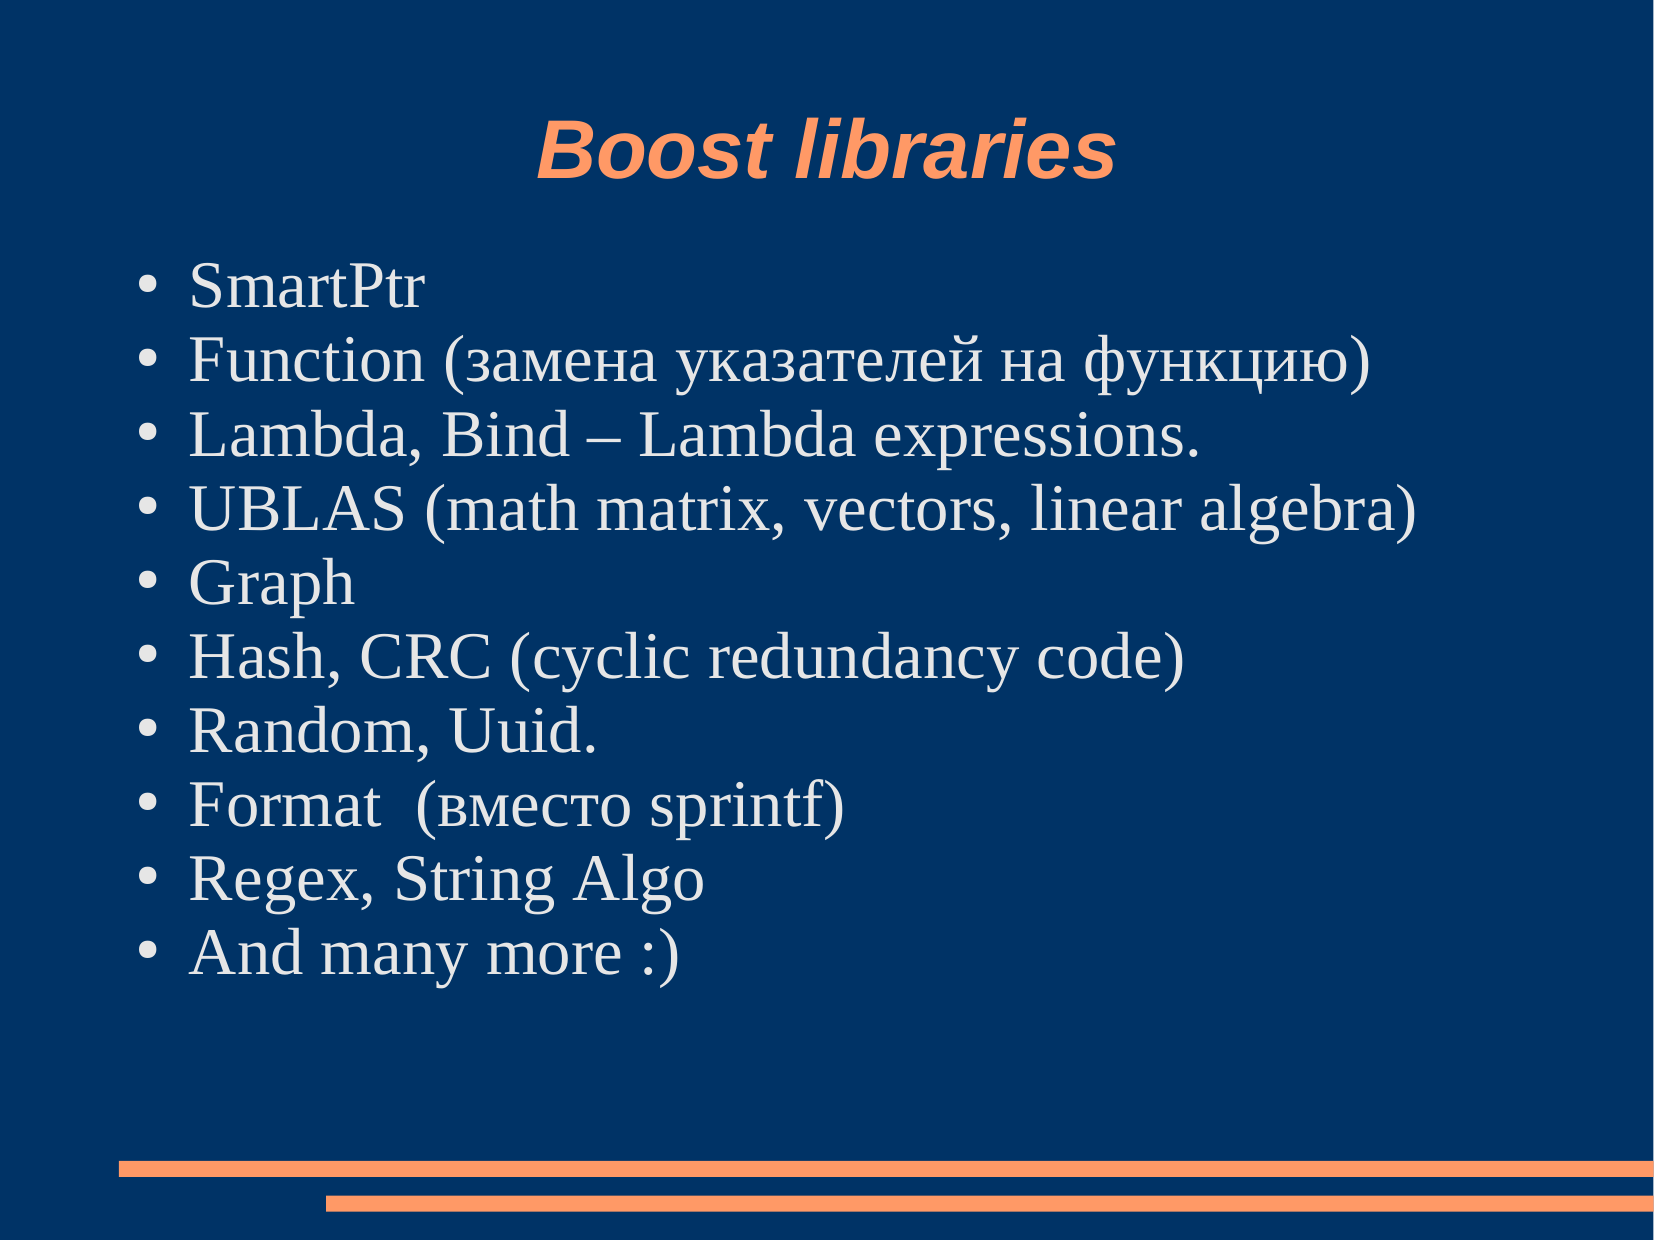

# Boost libraries
SmartPtr
Function (замена указателей на функцию)
Lambda, Bind – Lambda expressions.
UBLAS (math matrix, vectors, linear algebra)
Graph
Hash, CRC (cyclic redundancy code)
Random, Uuid.
Format (вместо sprintf)
Regex, String Algo
And many more :)